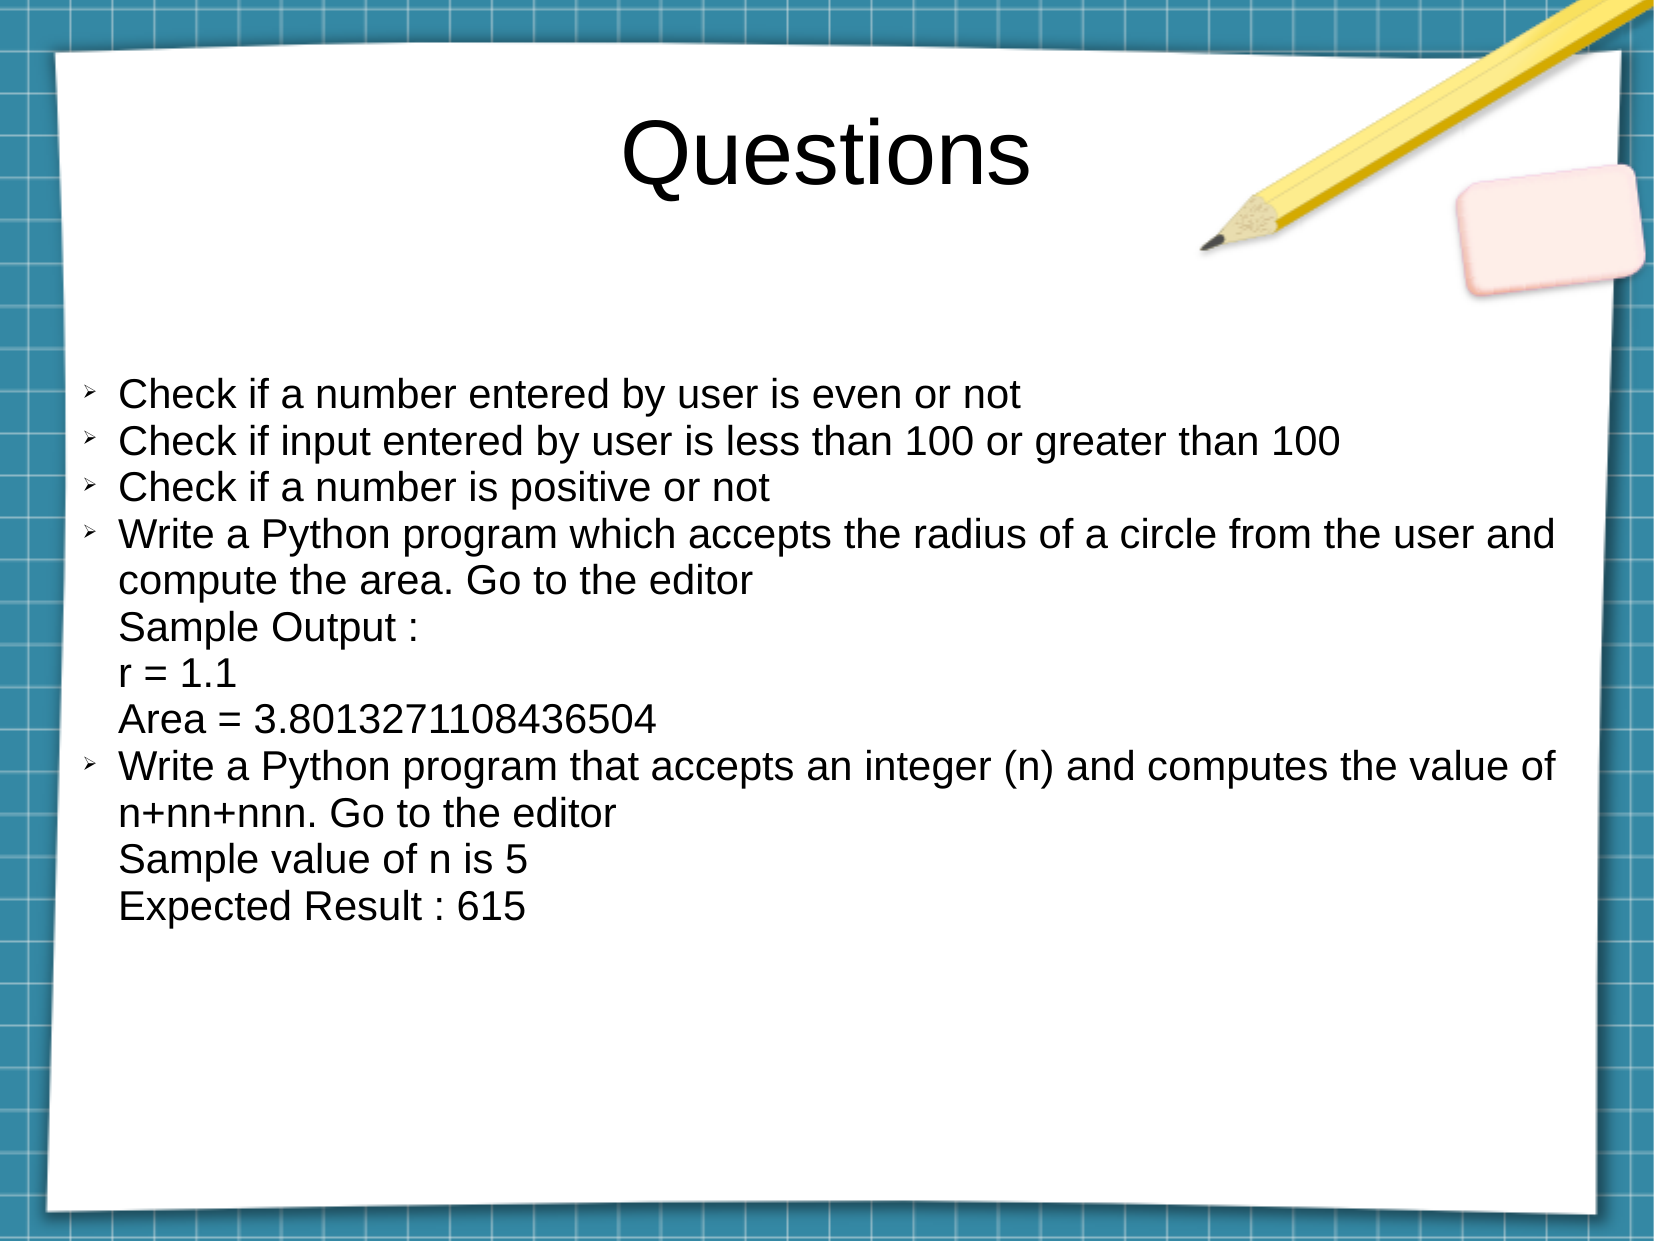

# Questions
Check if a number entered by user is even or not
Check if input entered by user is less than 100 or greater than 100
Check if a number is positive or not
Write a Python program which accepts the radius of a circle from the user and compute the area. Go to the editor
Sample Output :
r = 1.1
Area = 3.8013271108436504
Write a Python program that accepts an integer (n) and computes the value of n+nn+nnn. Go to the editor
Sample value of n is 5
Expected Result : 615